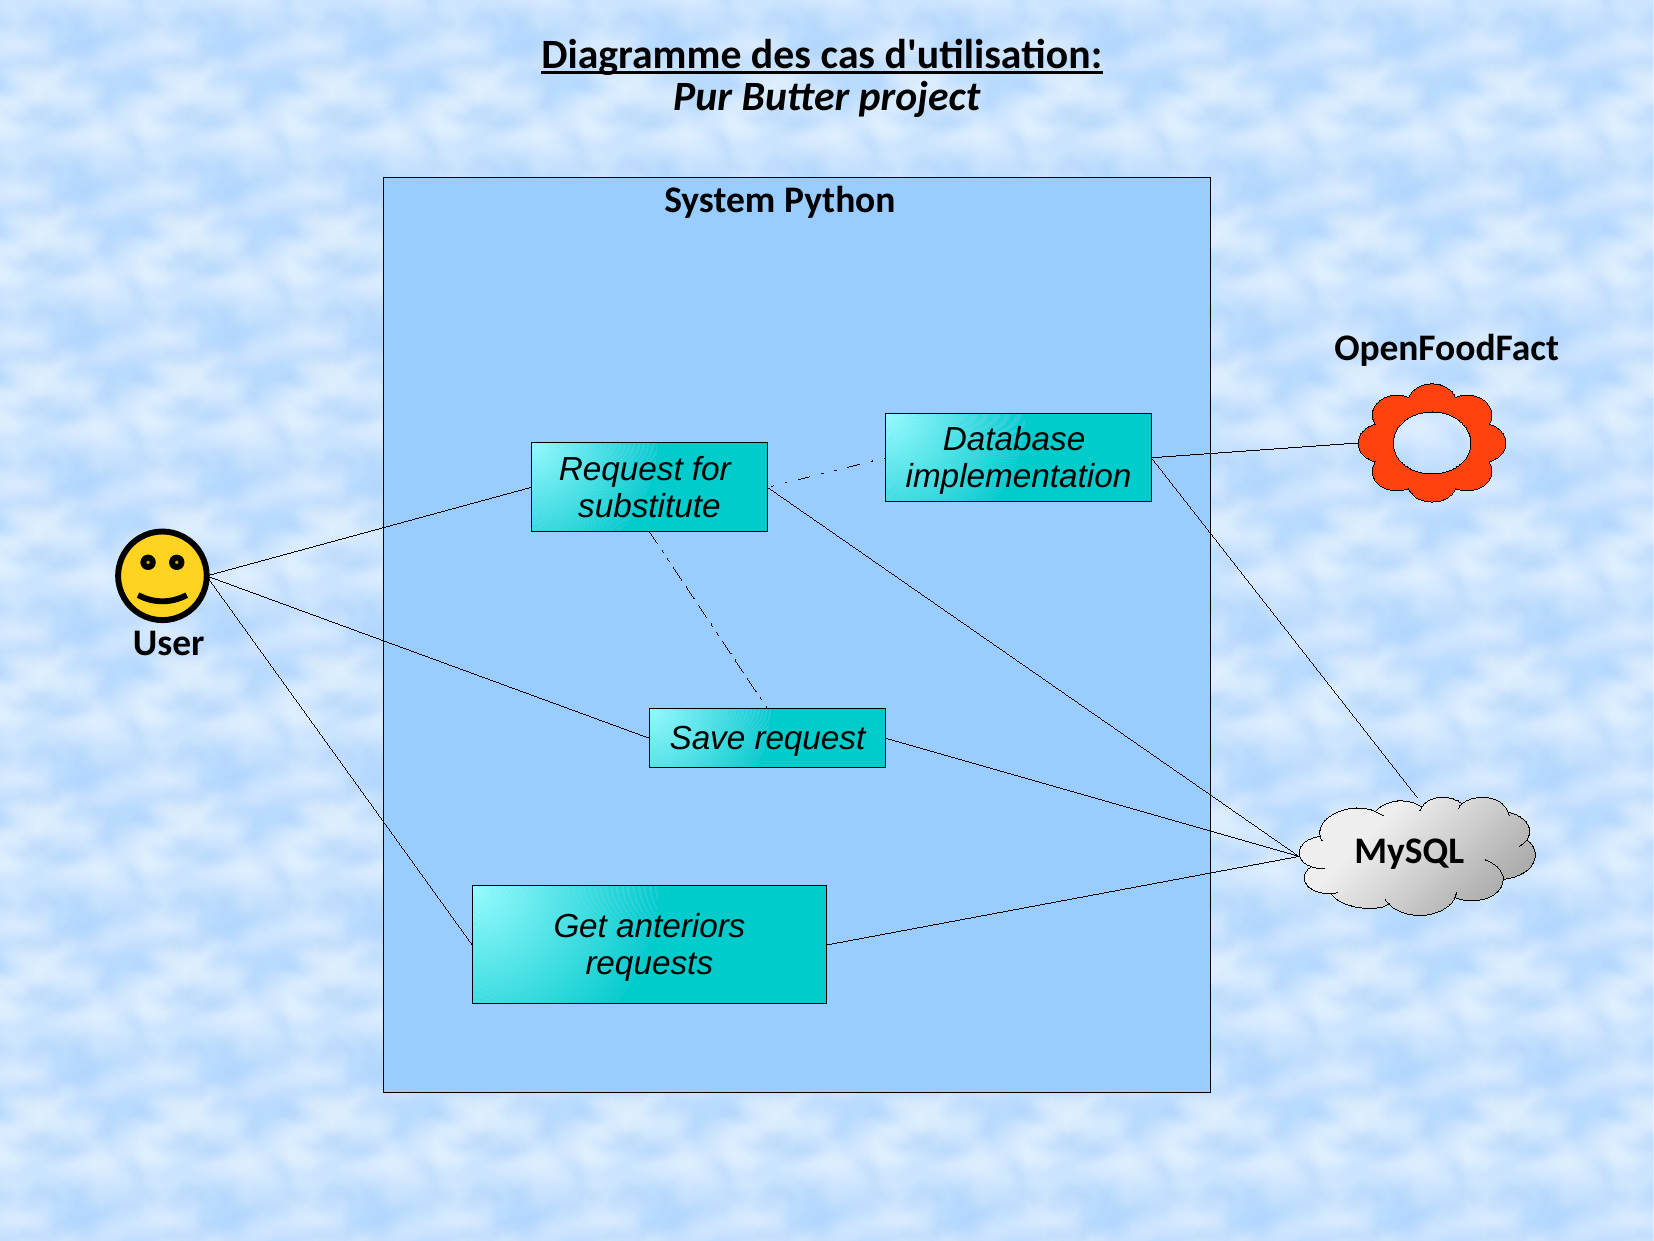

Diagramme des cas d'utilisation:
Pur Butter project
System Python
OpenFoodFact
Database
implementation
Request for
substitute
User
Save request
MySQL
Get anteriors
requests